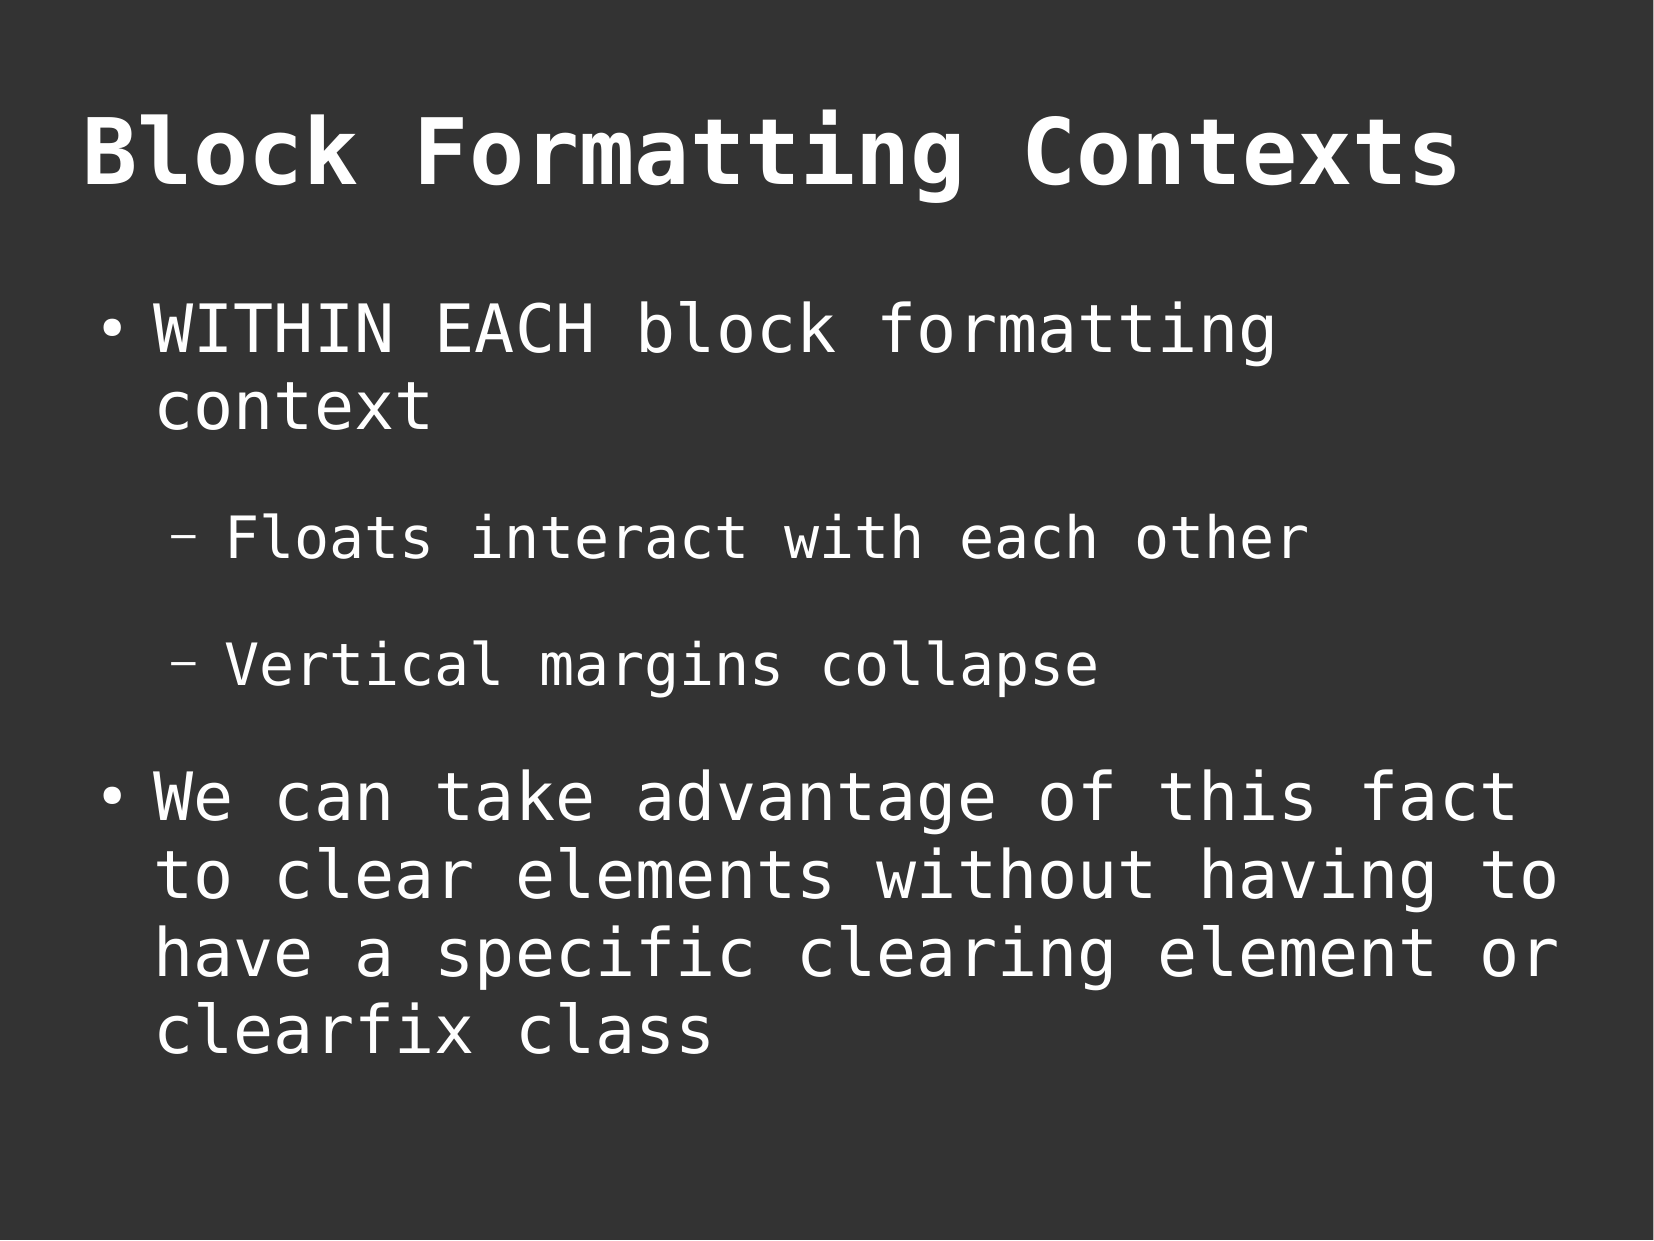

# Block Formatting Contexts
WITHIN EACH block formatting context
Floats interact with each other
Vertical margins collapse
We can take advantage of this fact to clear elements without having to have a specific clearing element or clearfix class